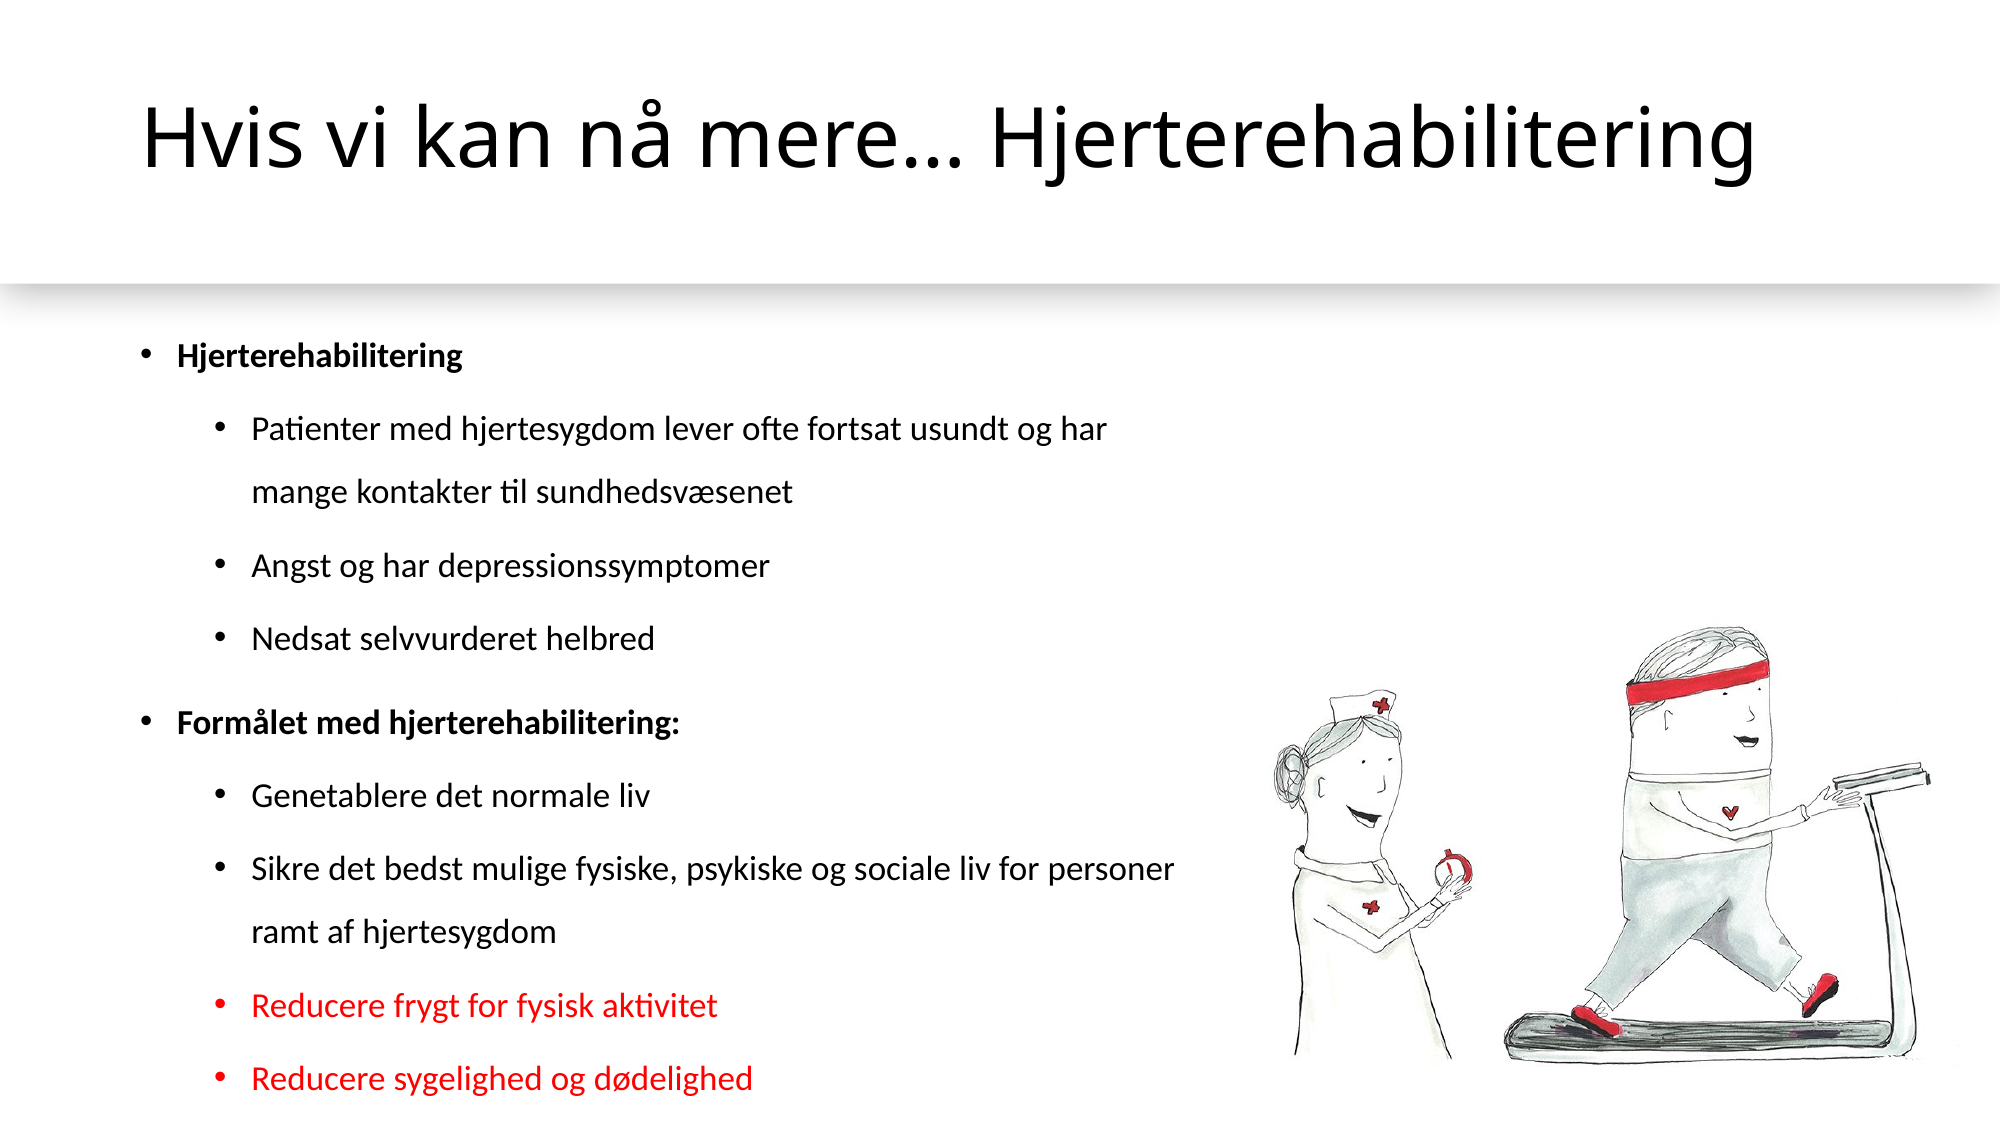

# Hvis vi kan nå mere… Hjerterehabilitering
Hjerterehabilitering
Patienter med hjertesygdom lever ofte fortsat usundt og har mange kontakter til sundhedsvæsenet
Angst og har depressionssymptomer
Nedsat selvvurderet helbred
Formålet med hjerterehabilitering:
Genetablere det normale liv
Sikre det bedst mulige fysiske, psykiske og sociale liv for personer ramt af hjertesygdom
Reducere frygt for fysisk aktivitet
Reducere sygelighed og dødelighed